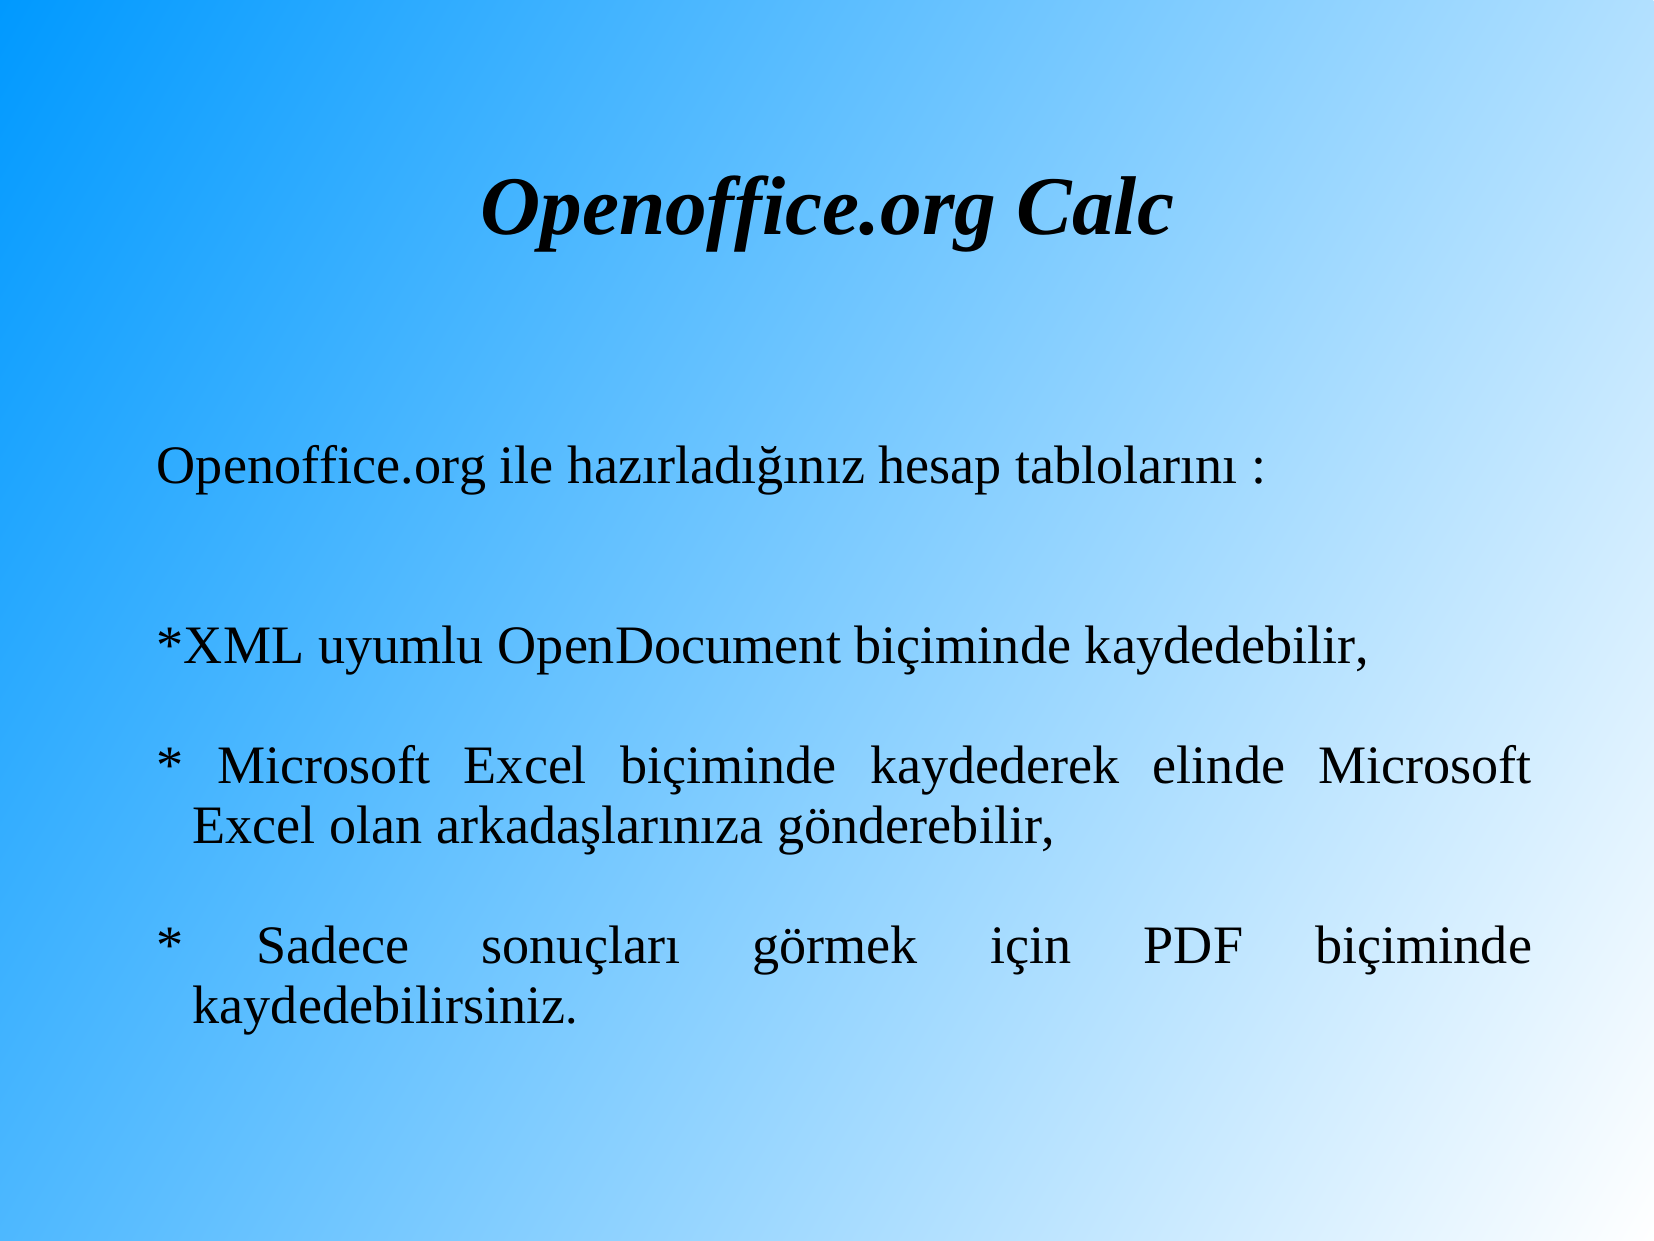

# Openoffice.org Calc
Openoffice.org ile hazırladığınız hesap tablolarını :
*XML uyumlu OpenDocument biçiminde kaydedebilir,
* Microsoft Excel biçiminde kaydederek elinde Microsoft Excel olan arkadaşlarınıza gönderebilir,
* Sadece sonuçları görmek için PDF biçiminde kaydedebilirsiniz.